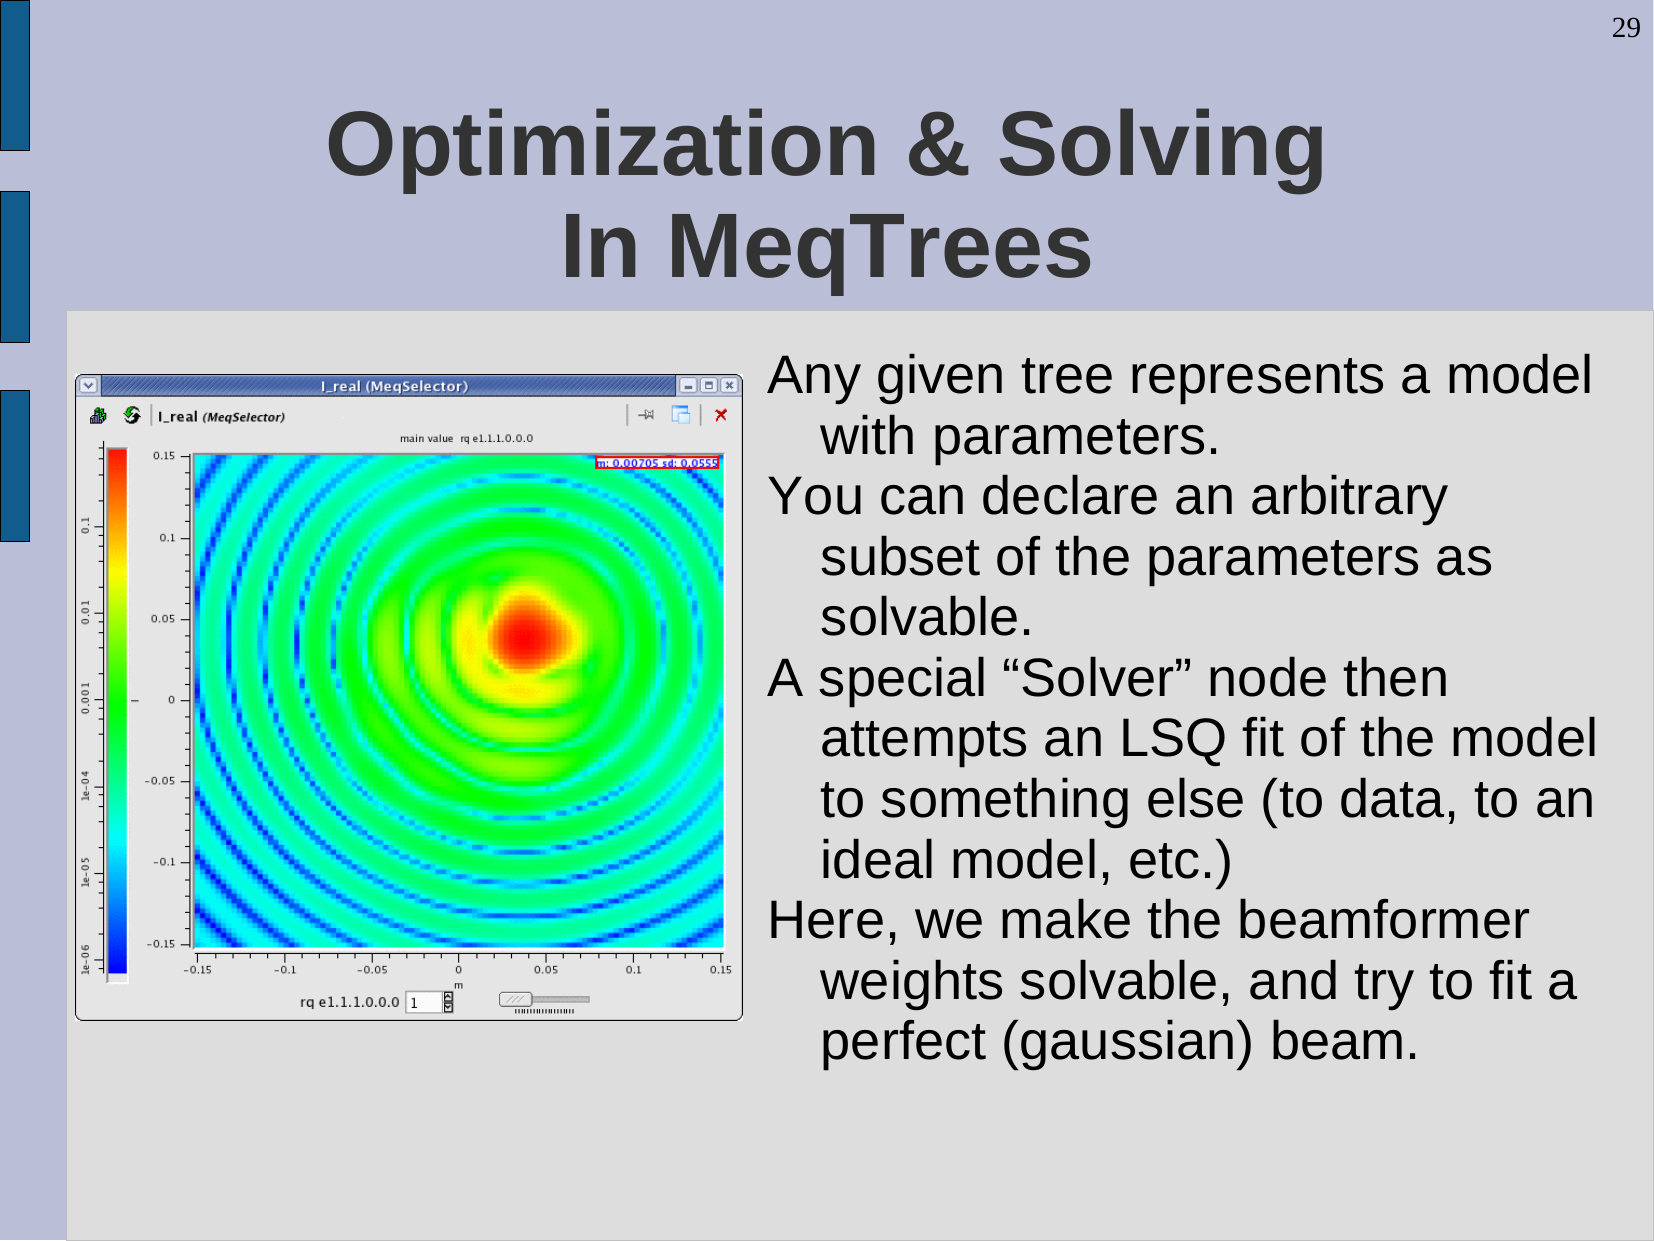

29
# Optimization & Solving In MeqTrees
Any given tree represents a model with parameters.
You can declare an arbitrary subset of the parameters as solvable.
A special “Solver” node then attempts an LSQ fit of the model to something else (to data, to an ideal model, etc.)
Here, we make the beamformer weights solvable, and try to fit a perfect (gaussian) beam.